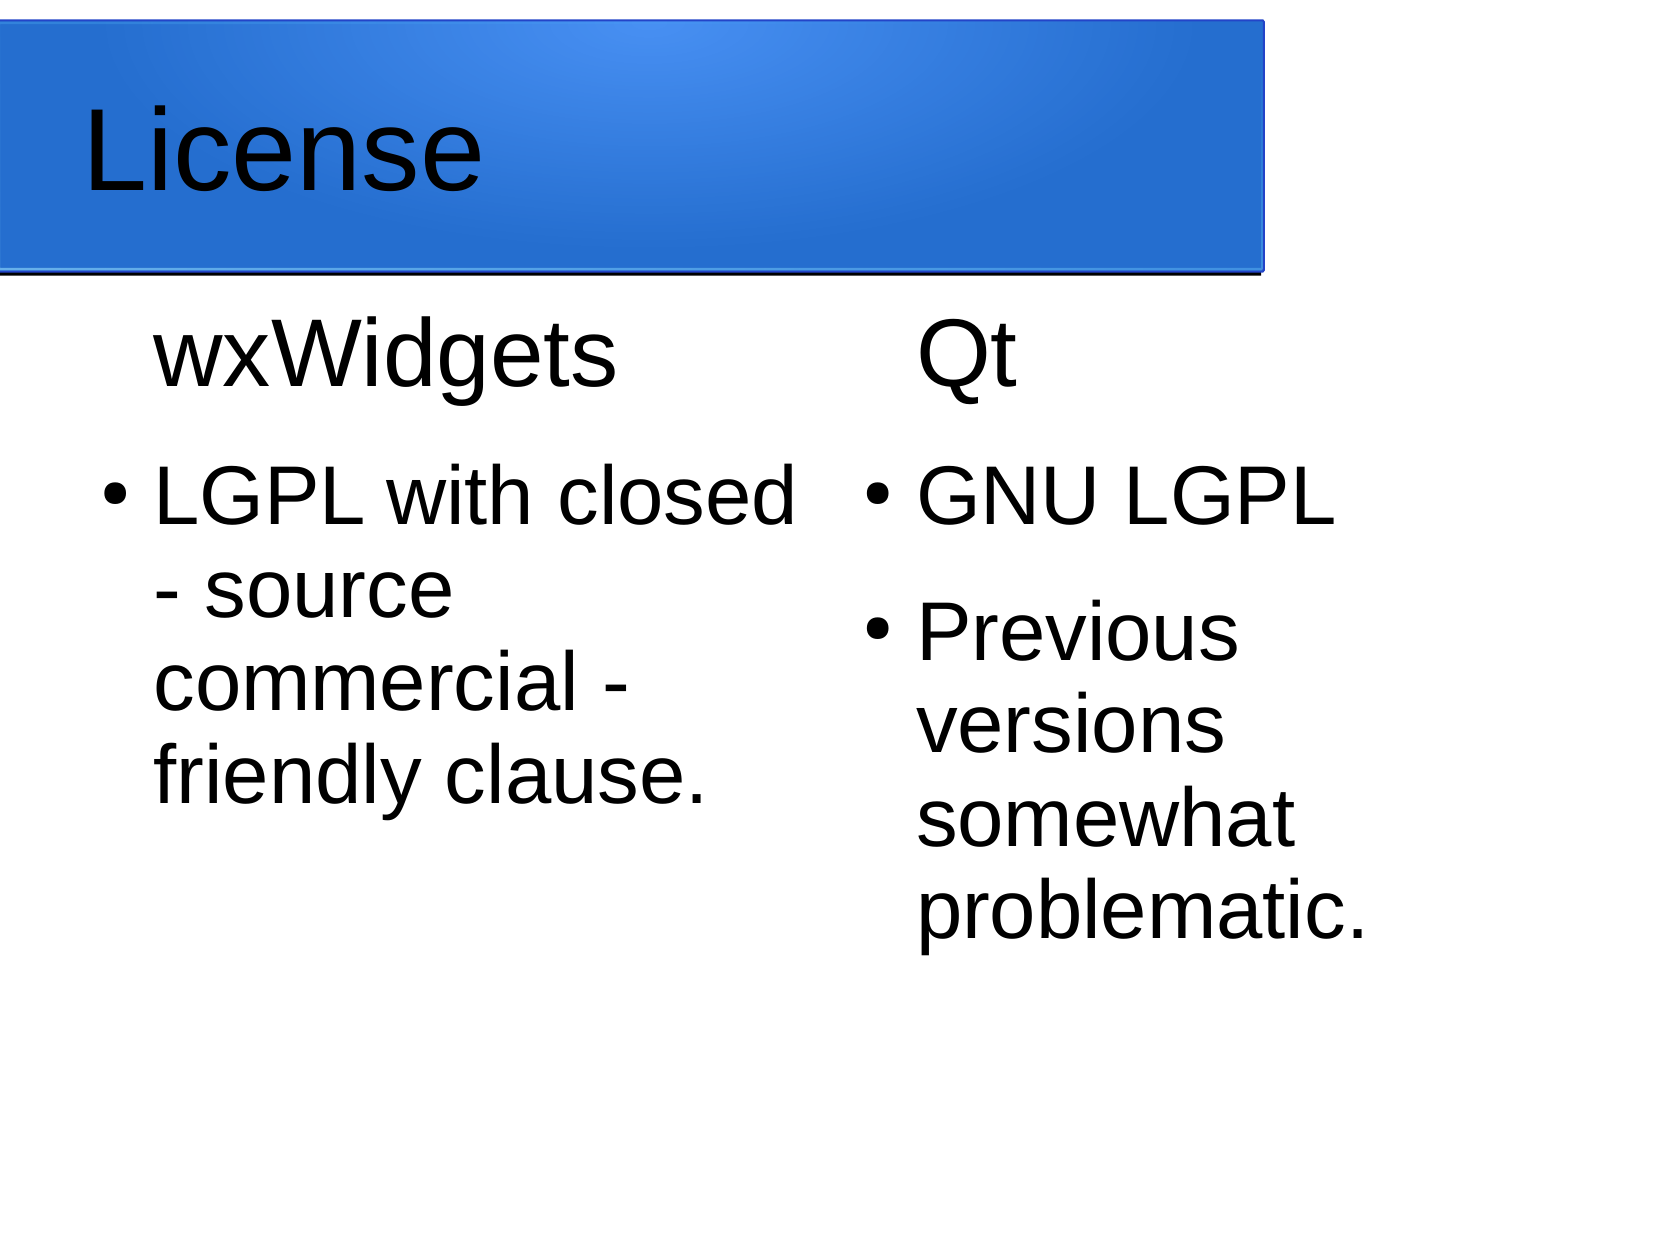

# License
wxWidgets
LGPL with closed - source commercial - friendly clause.
Qt
GNU LGPL
Previous versions somewhat problematic.